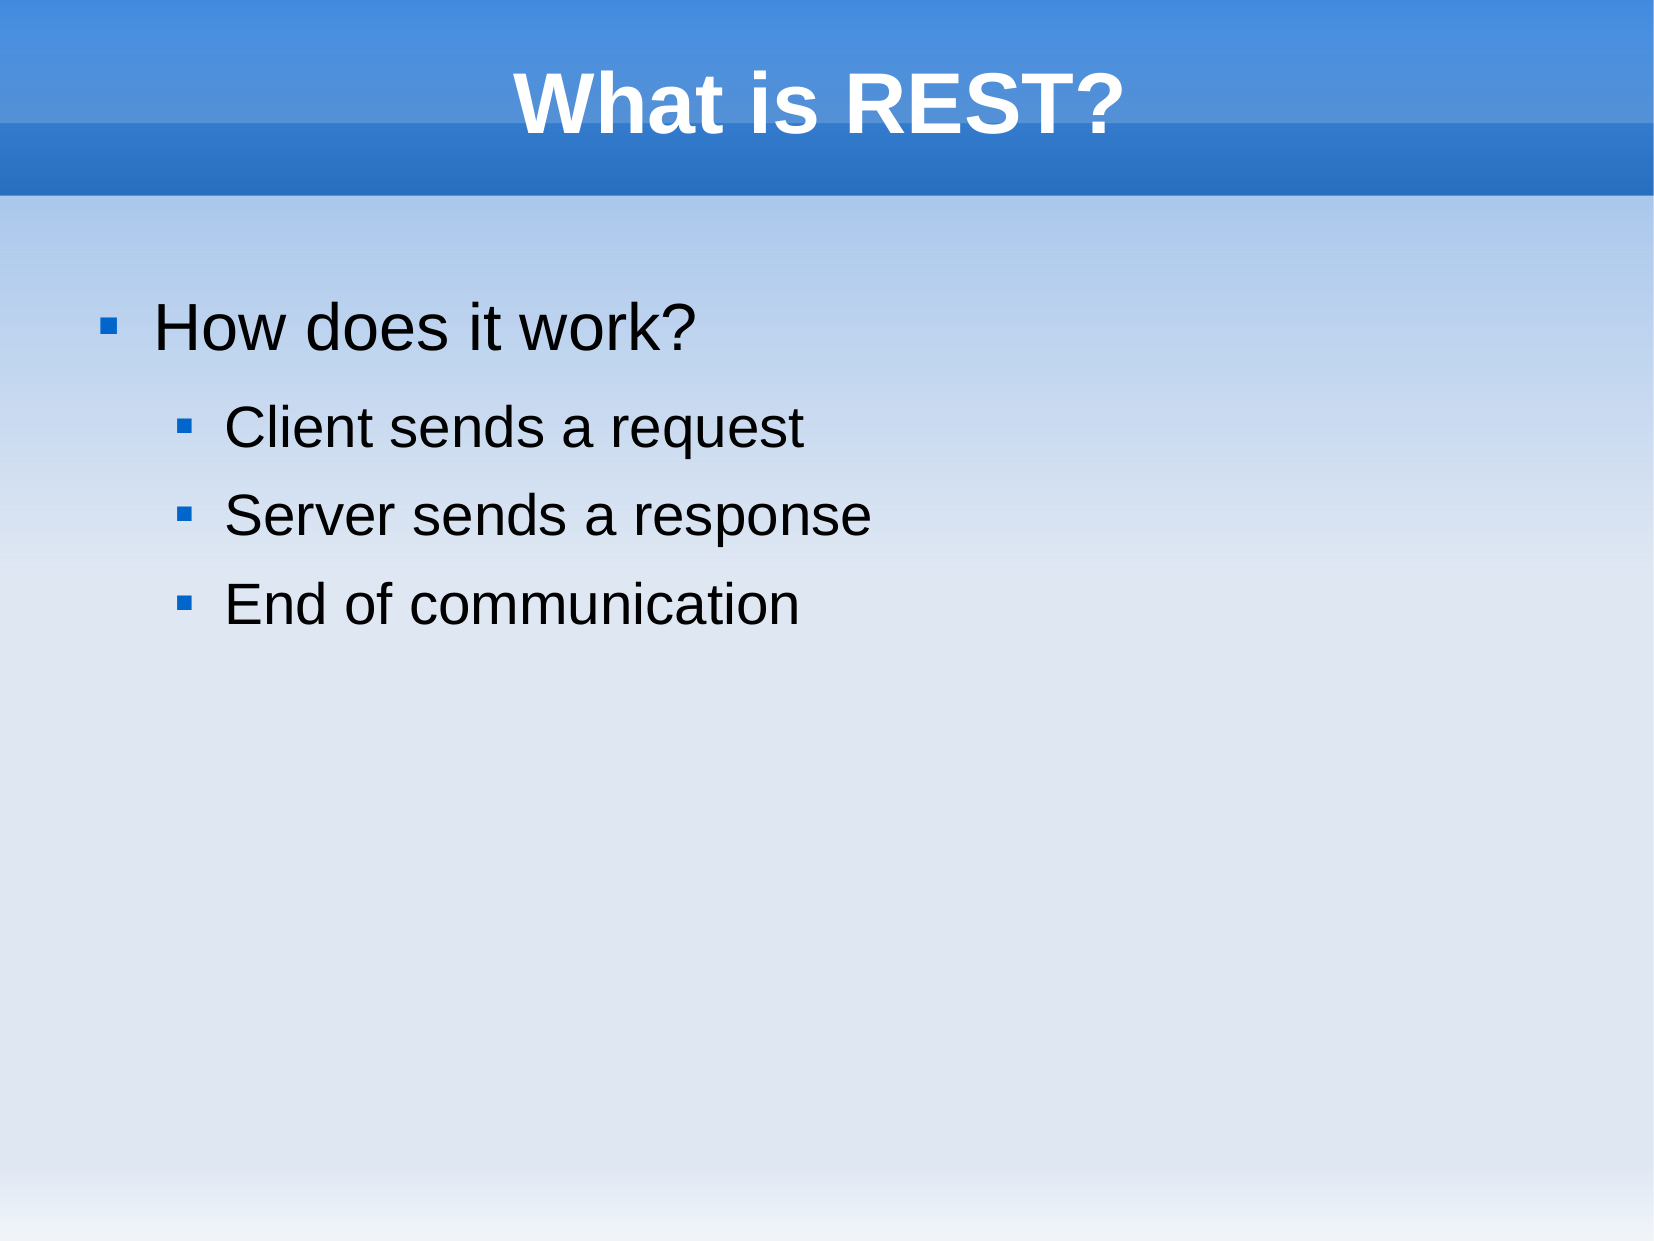

# What is REST?
How does it work?
Client sends a request
Server sends a response
End of communication